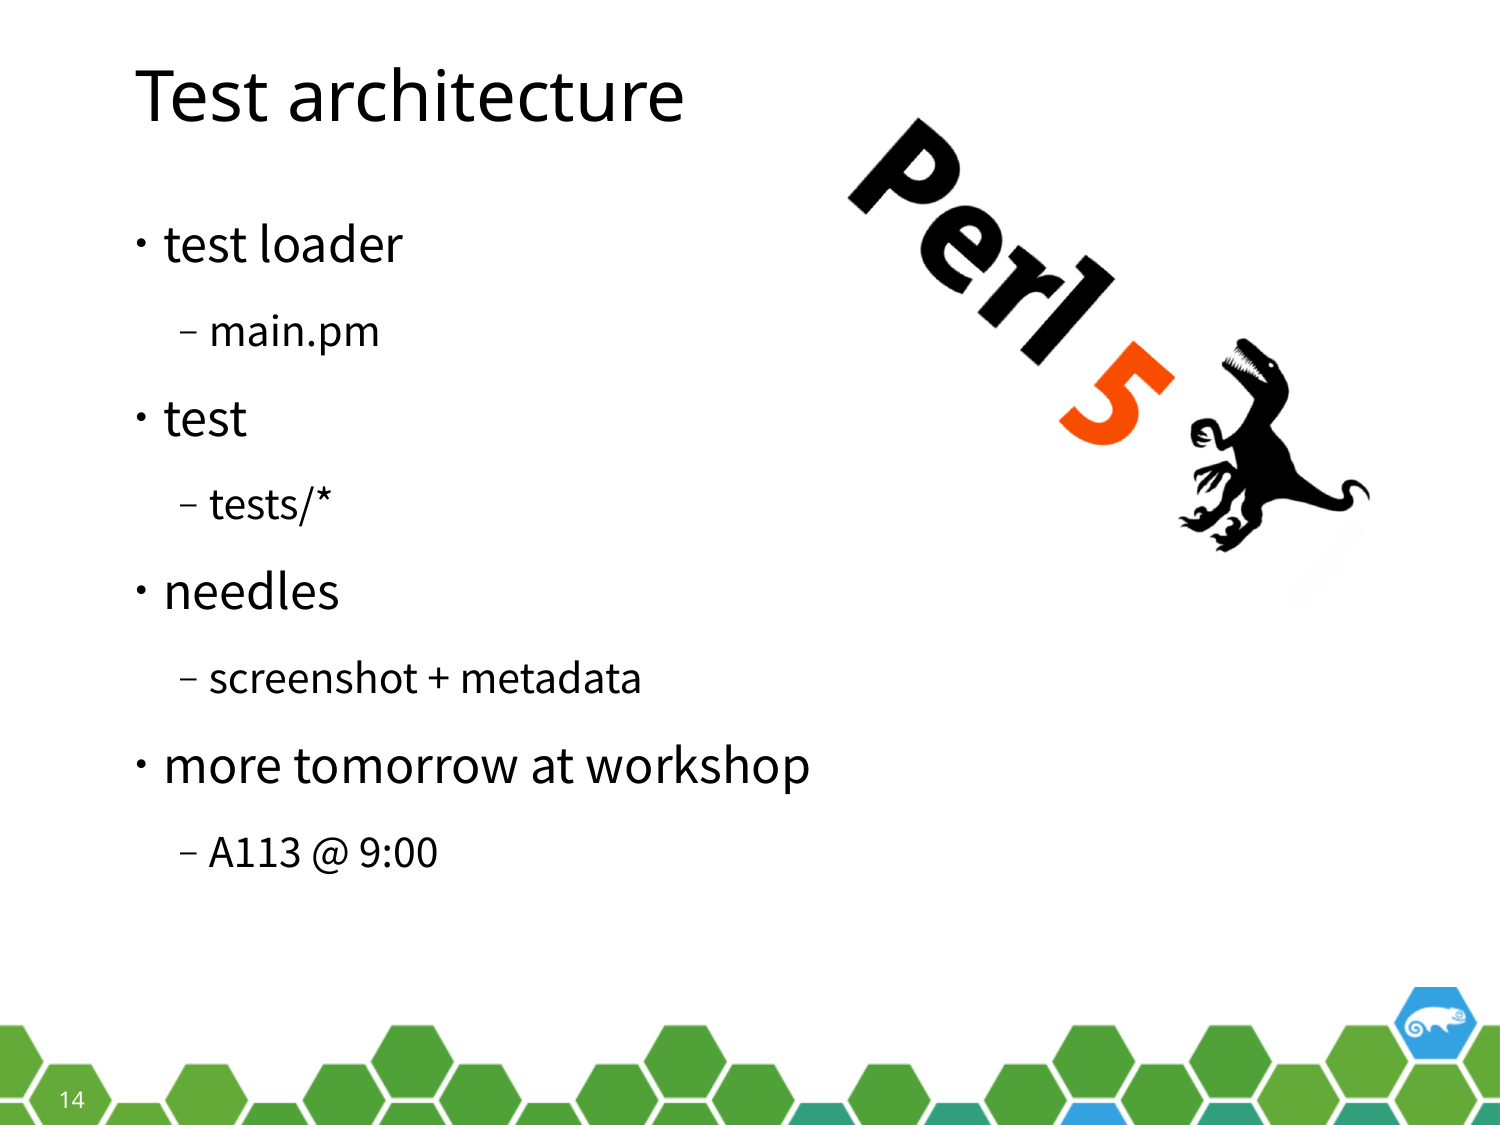

# Test architecture
test loader
main.pm
test
tests/*
needles
screenshot + metadata
more tomorrow at workshop
A113 @ 9:00